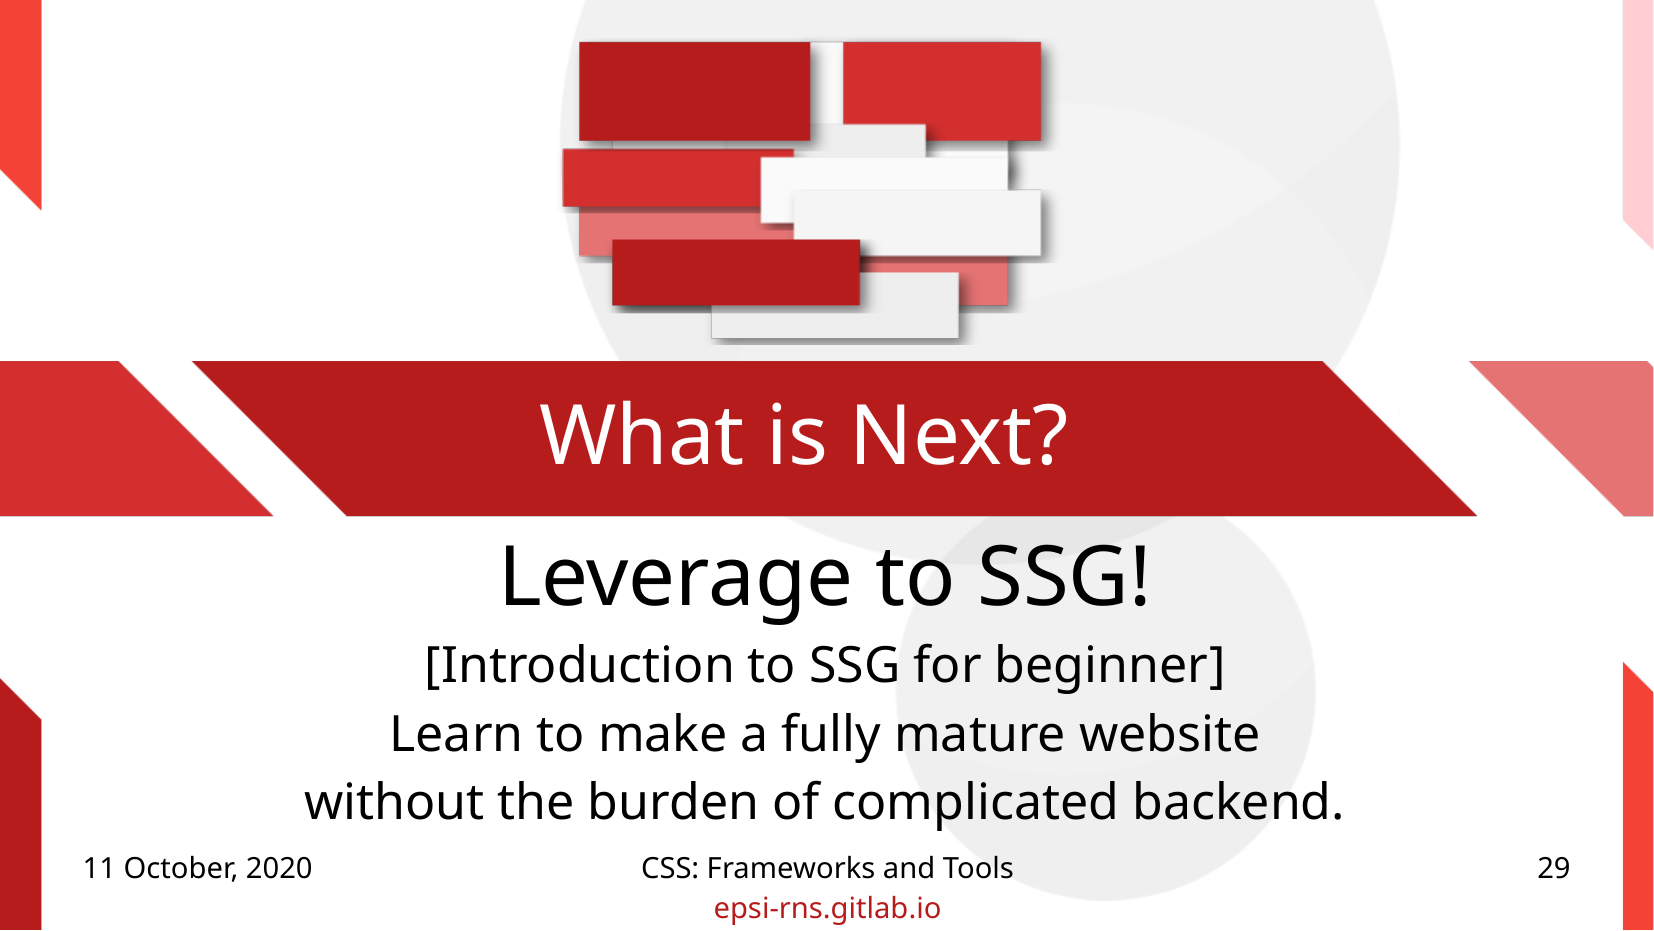

# What is Next?
Leverage to SSG!
[Introduction to SSG for beginner]
Learn to make a fully mature website
without the burden of complicated backend.
11 October, 2020
CSS: Frameworks and Tools
29